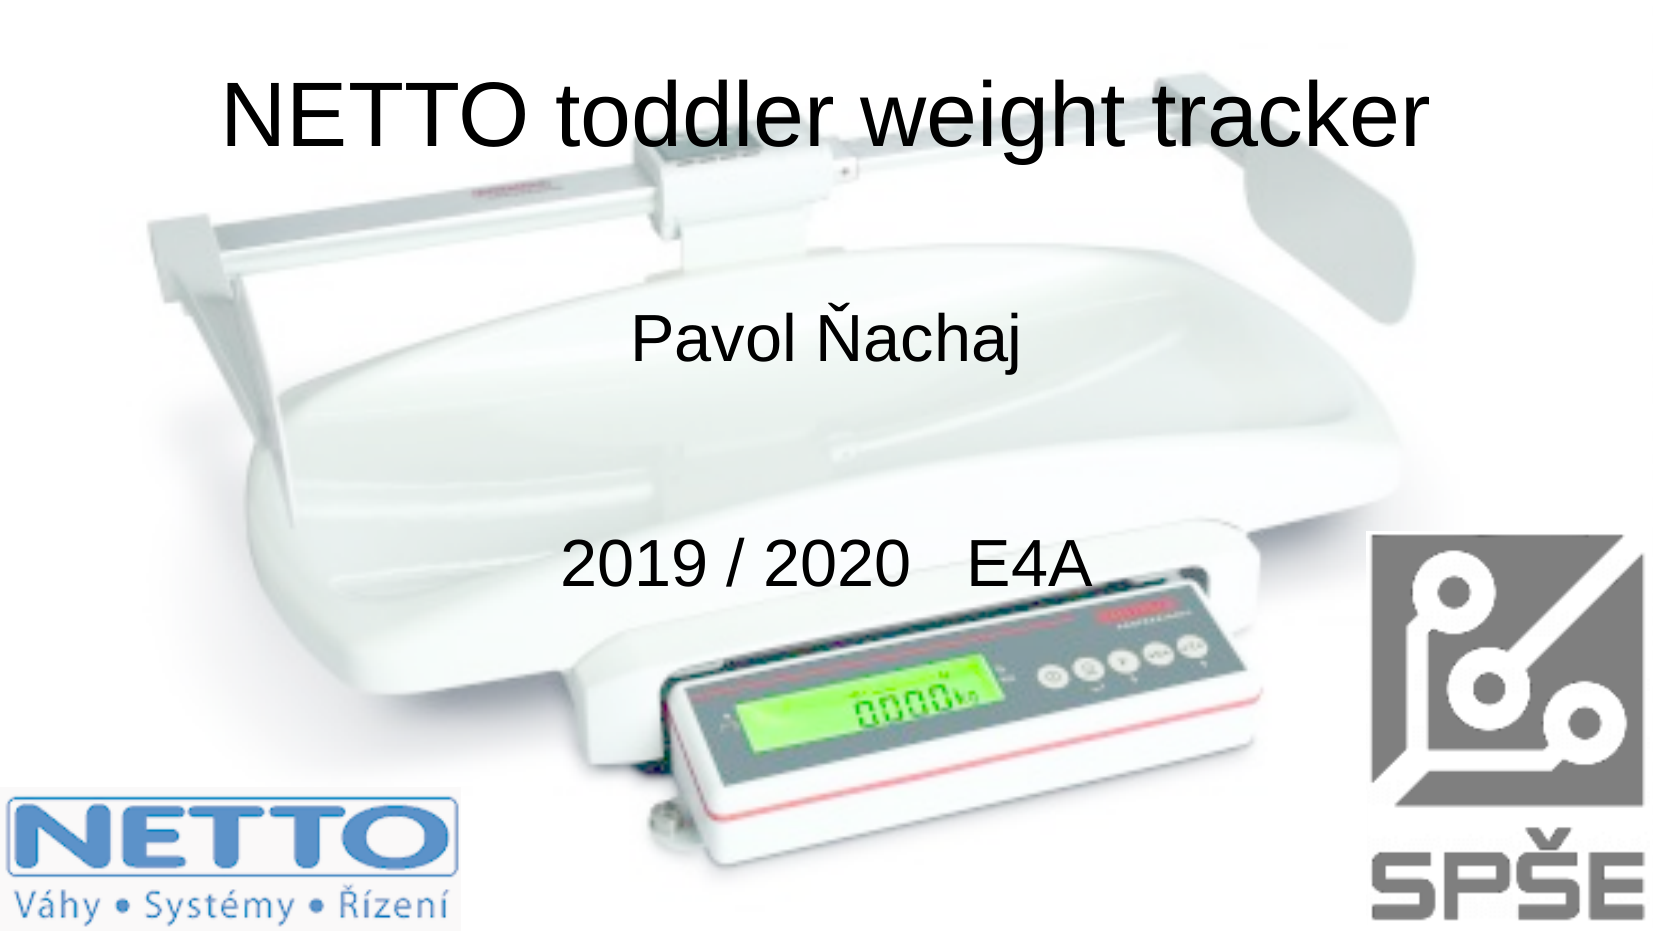

# NETTO toddler weight tracker
Pavol Ňachaj
2019 / 2020 E4A